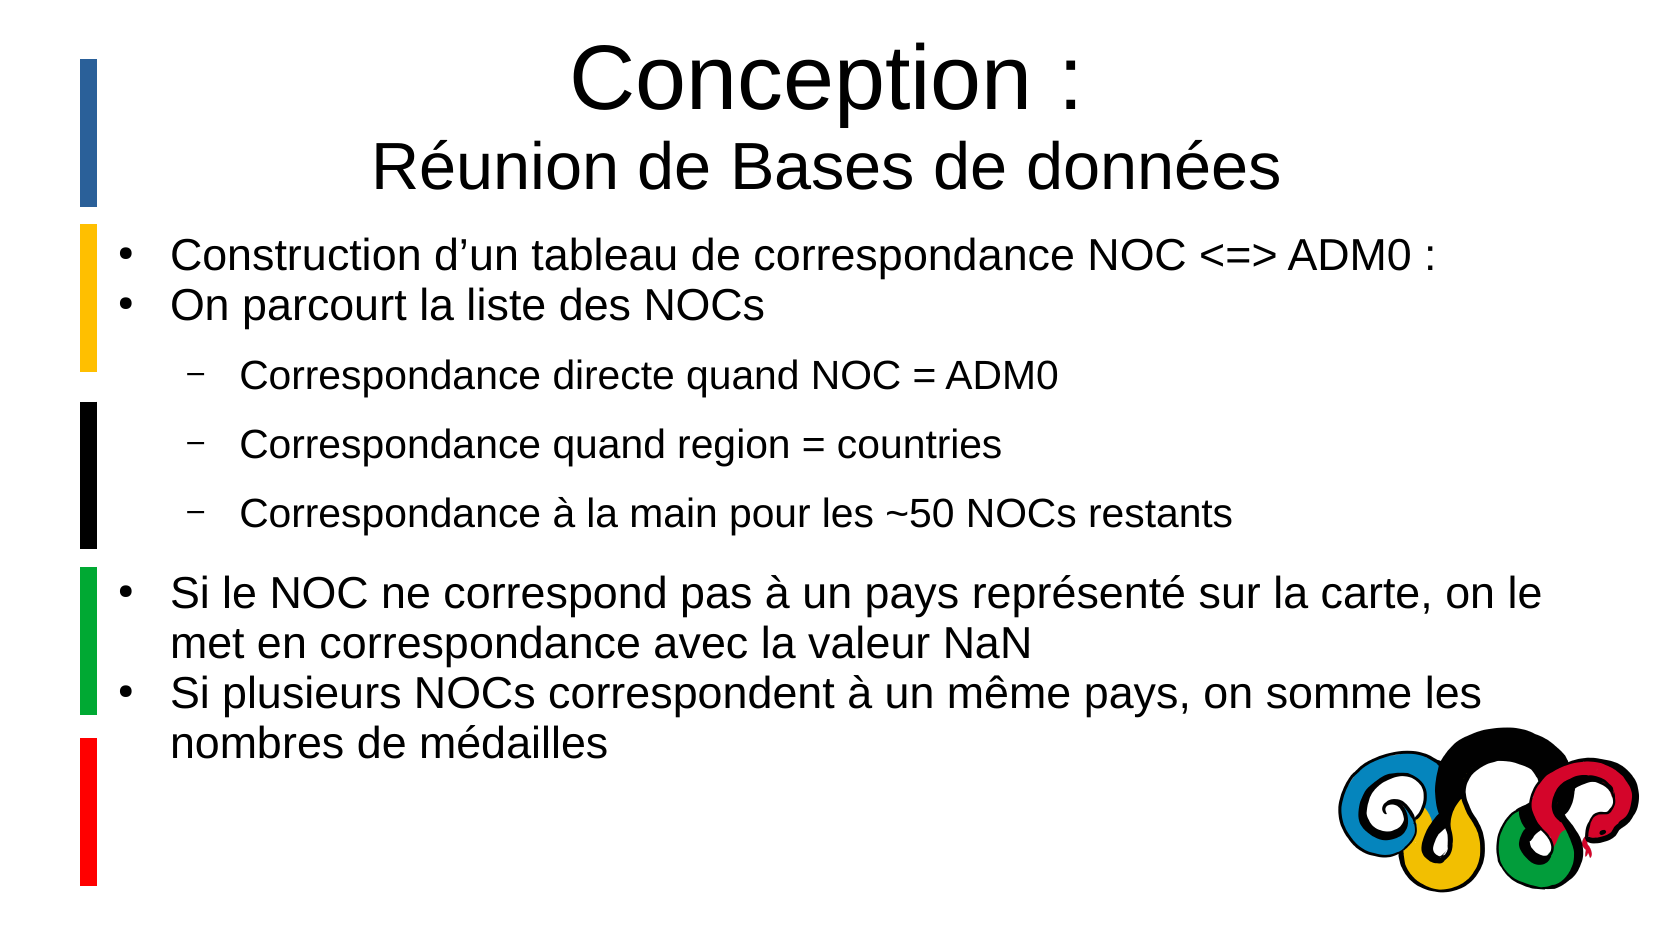

# Conception : Réunion de Bases de données
Construction d’un tableau de correspondance NOC <=> ADM0 :
On parcourt la liste des NOCs
Correspondance directe quand NOC = ADM0
Correspondance quand region = countries
Correspondance à la main pour les ~50 NOCs restants
Si le NOC ne correspond pas à un pays représenté sur la carte, on le met en correspondance avec la valeur NaN
Si plusieurs NOCs correspondent à un même pays, on somme les nombres de médailles